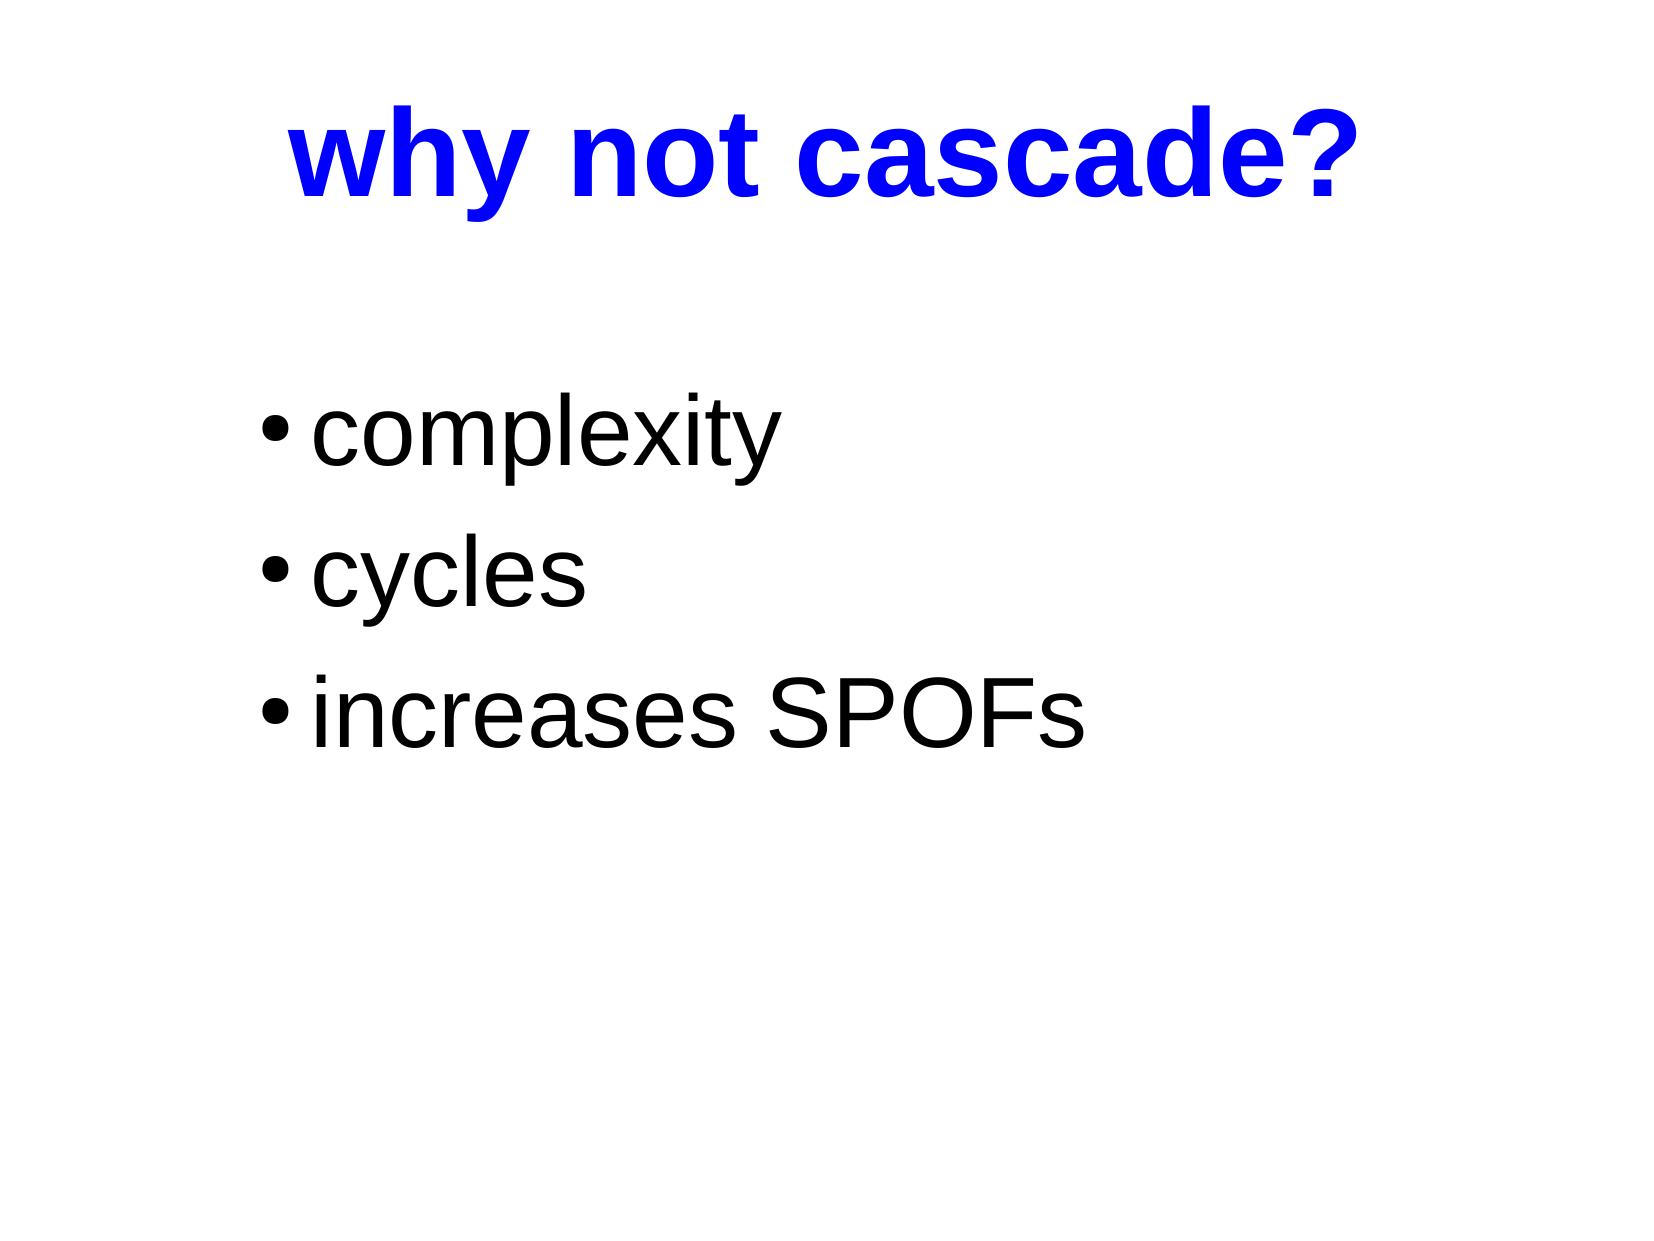

# why not cascade?
complexity
cycles
increases SPOFs